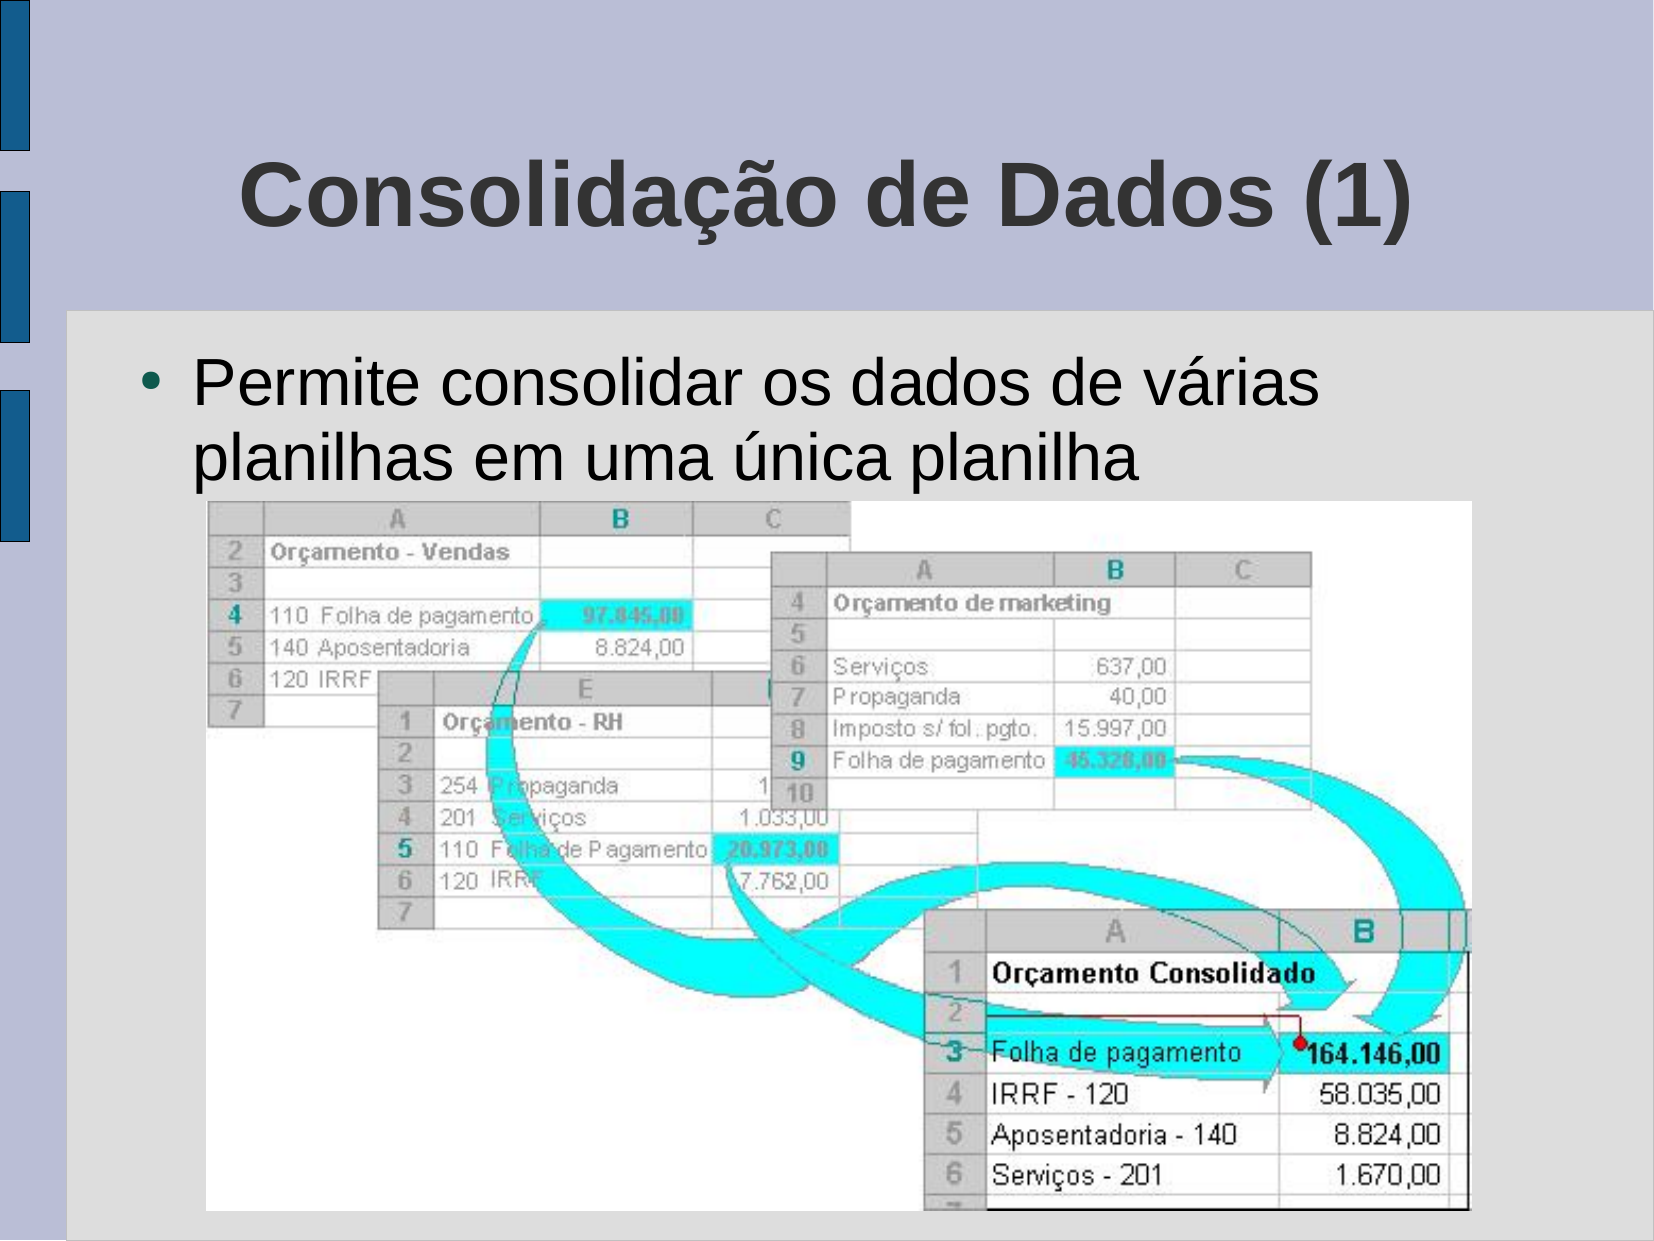

# Consolidação de Dados (1)
Permite consolidar os dados de várias planilhas em uma única planilha